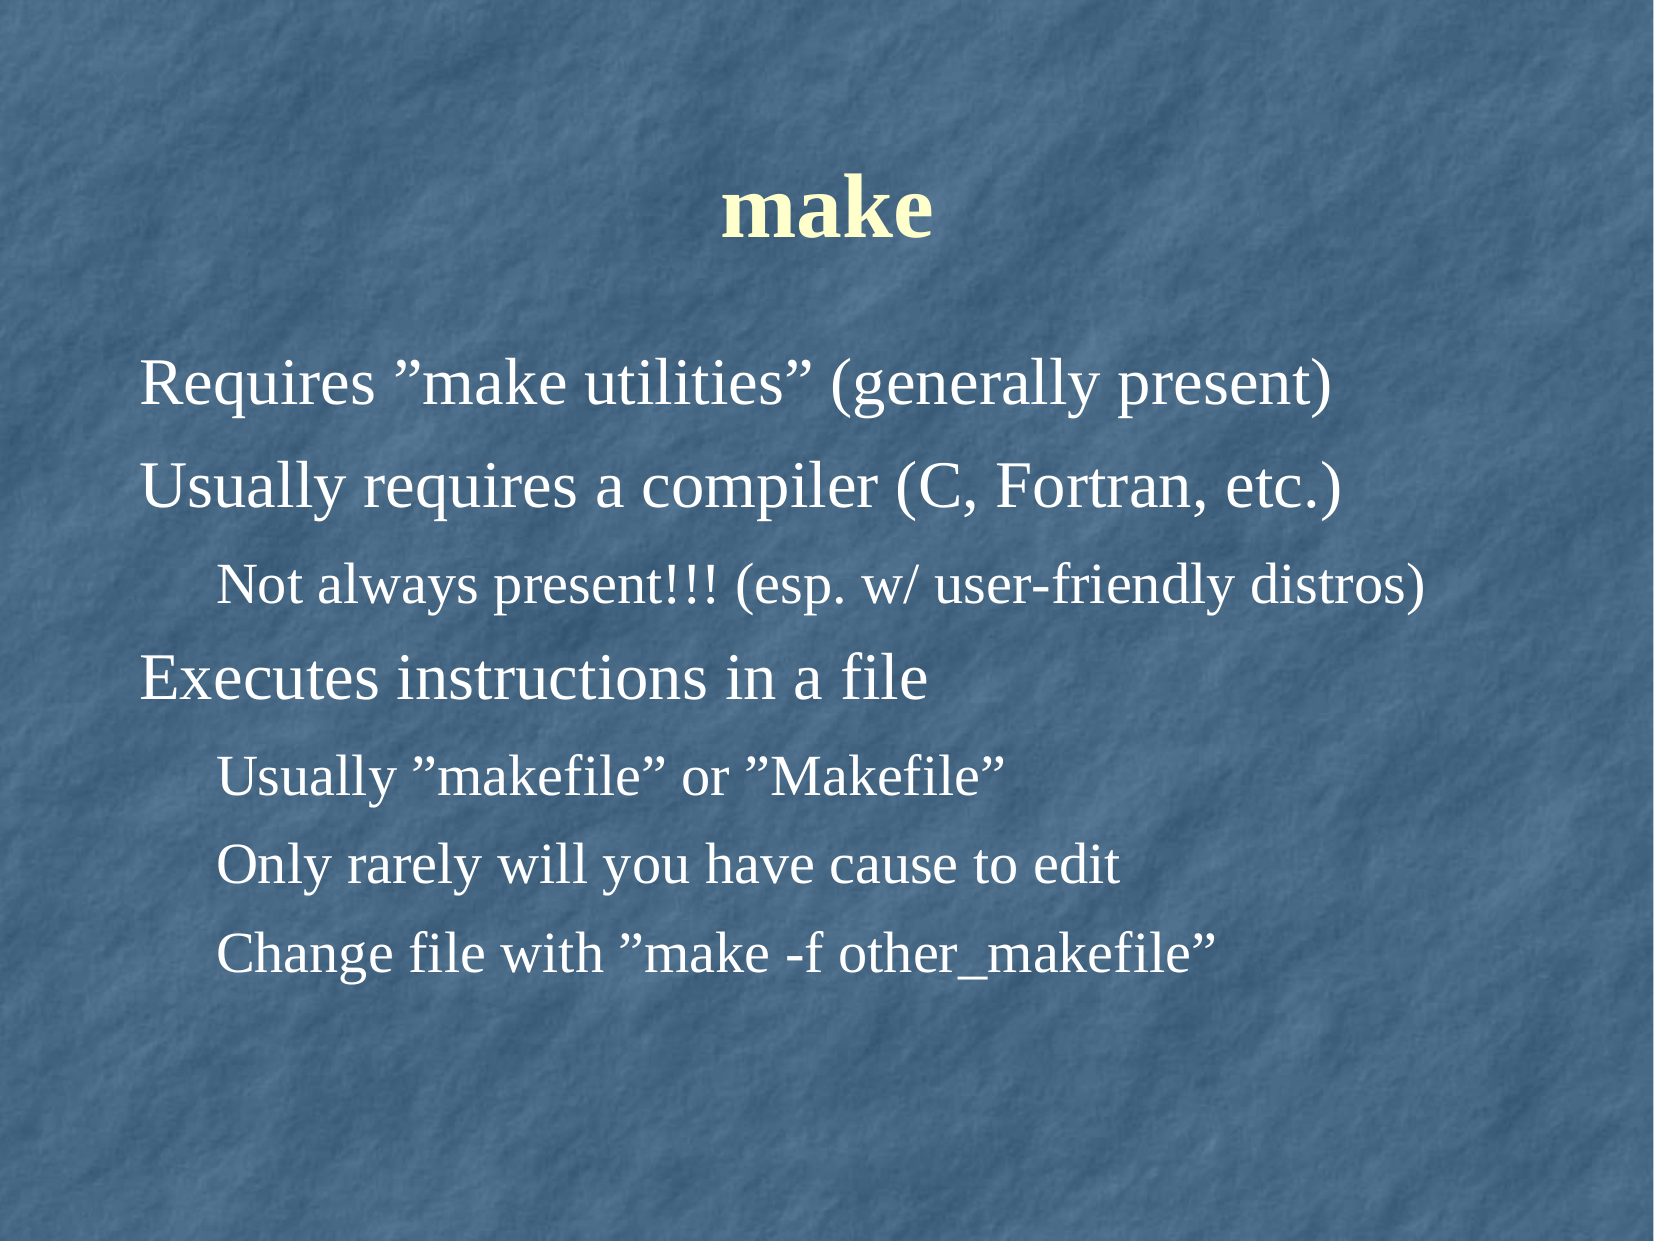

# make
Requires ”make utilities” (generally present)
Usually requires a compiler (C, Fortran, etc.)
Not always present!!! (esp. w/ user-friendly distros)
Executes instructions in a file
Usually ”makefile” or ”Makefile”
Only rarely will you have cause to edit
Change file with ”make -f other_makefile”